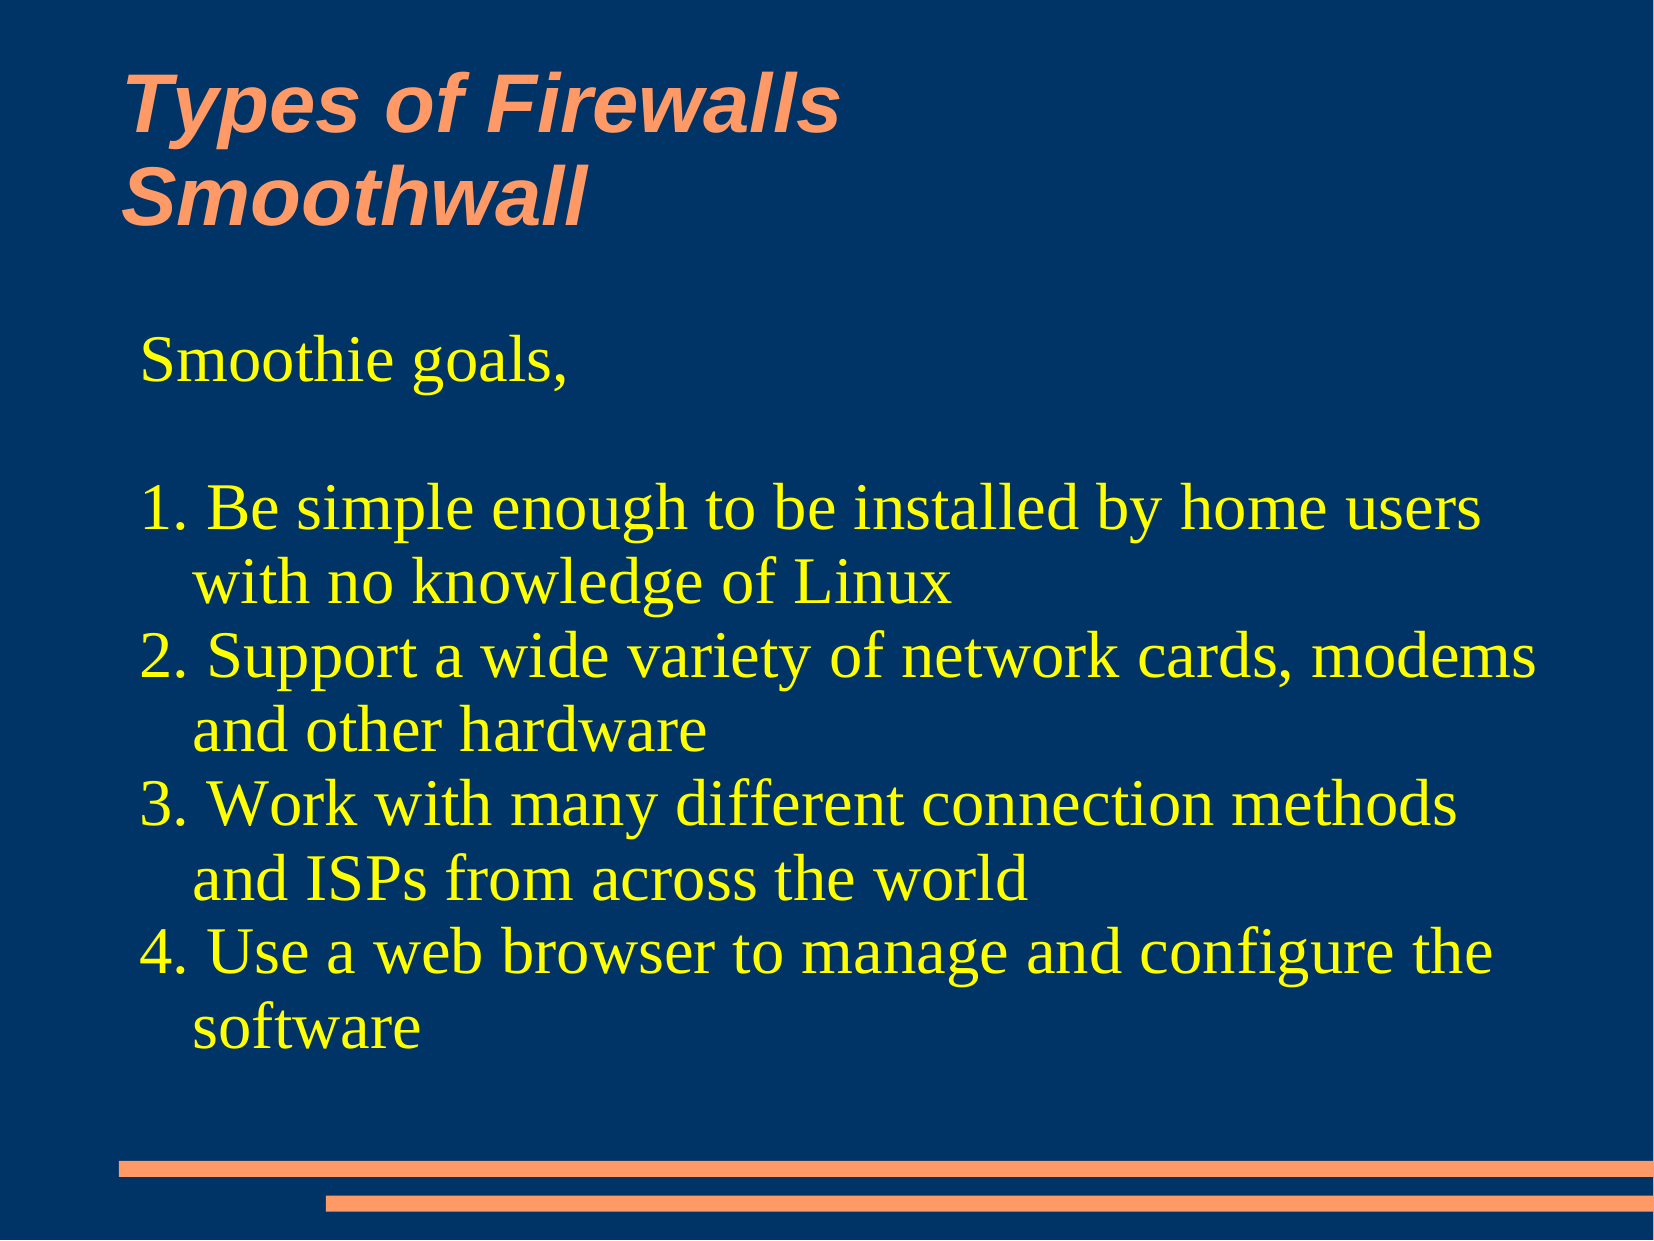

# Types of Firewalls Smoothwall
Smoothie goals,
1. Be simple enough to be installed by home users with no knowledge of Linux
2. Support a wide variety of network cards, modems and other hardware
3. Work with many different connection methods and ISPs from across the world
4. Use a web browser to manage and configure the software